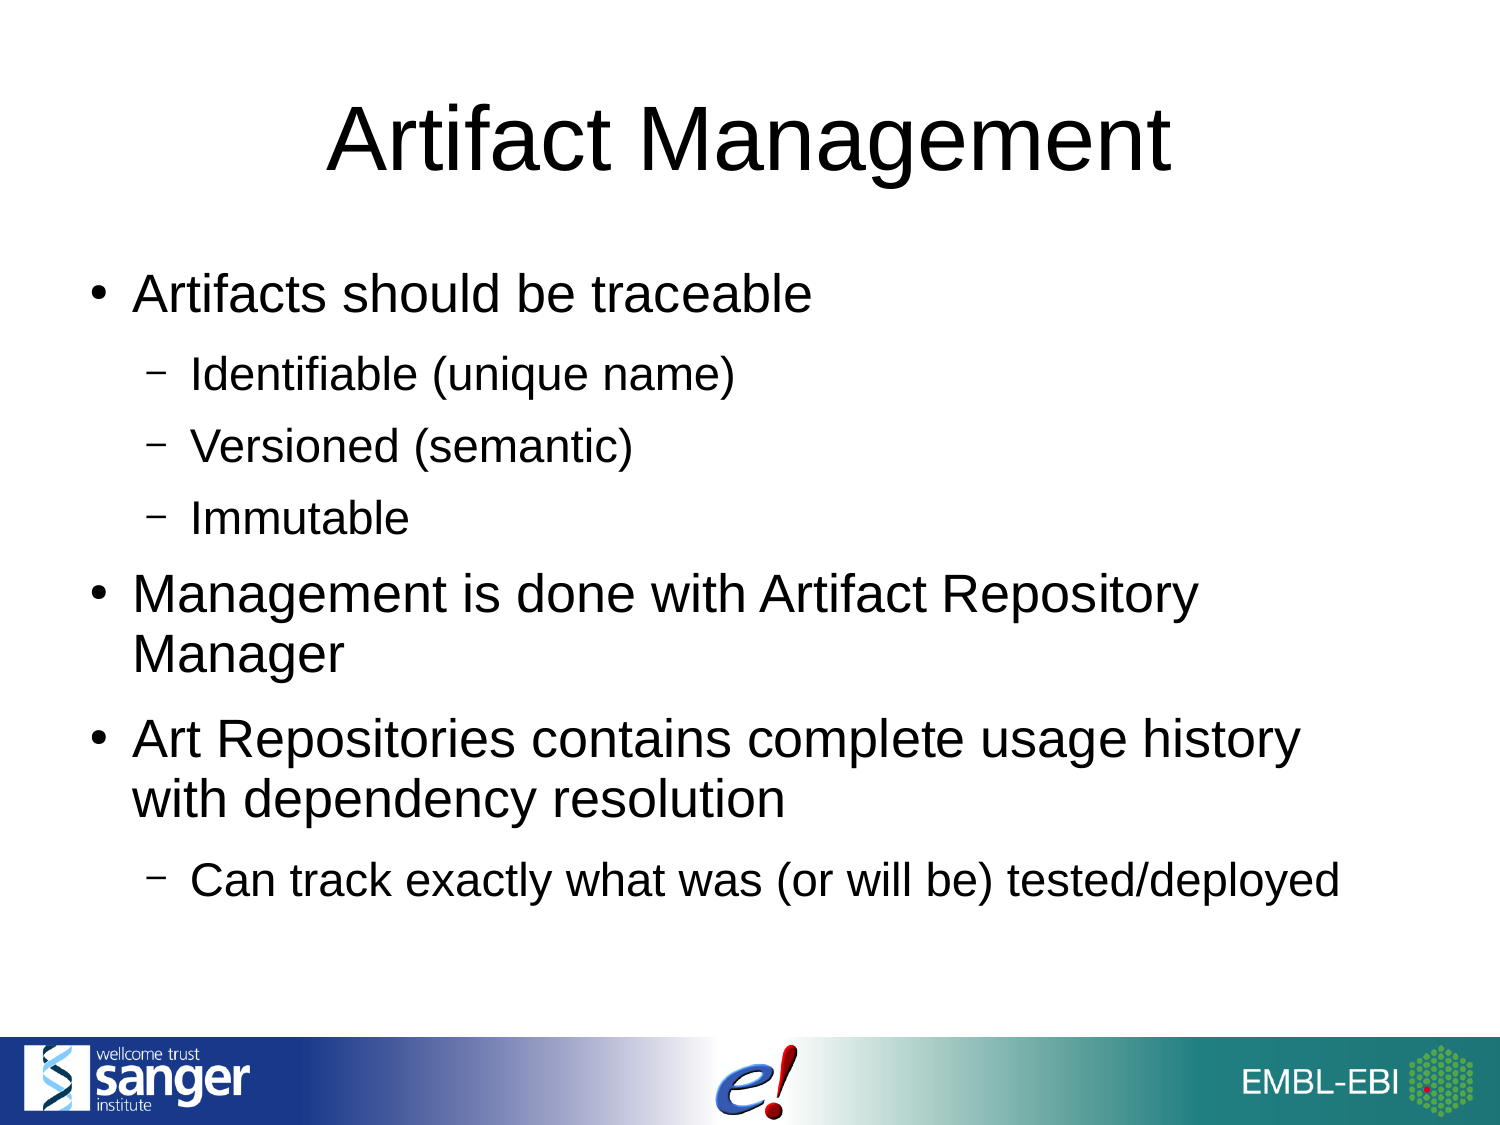

# Artifact Management
Artifacts should be traceable
Identifiable (unique name)
Versioned (semantic)
Immutable
Management is done with Artifact Repository Manager
Art Repositories contains complete usage history with dependency resolution
Can track exactly what was (or will be) tested/deployed